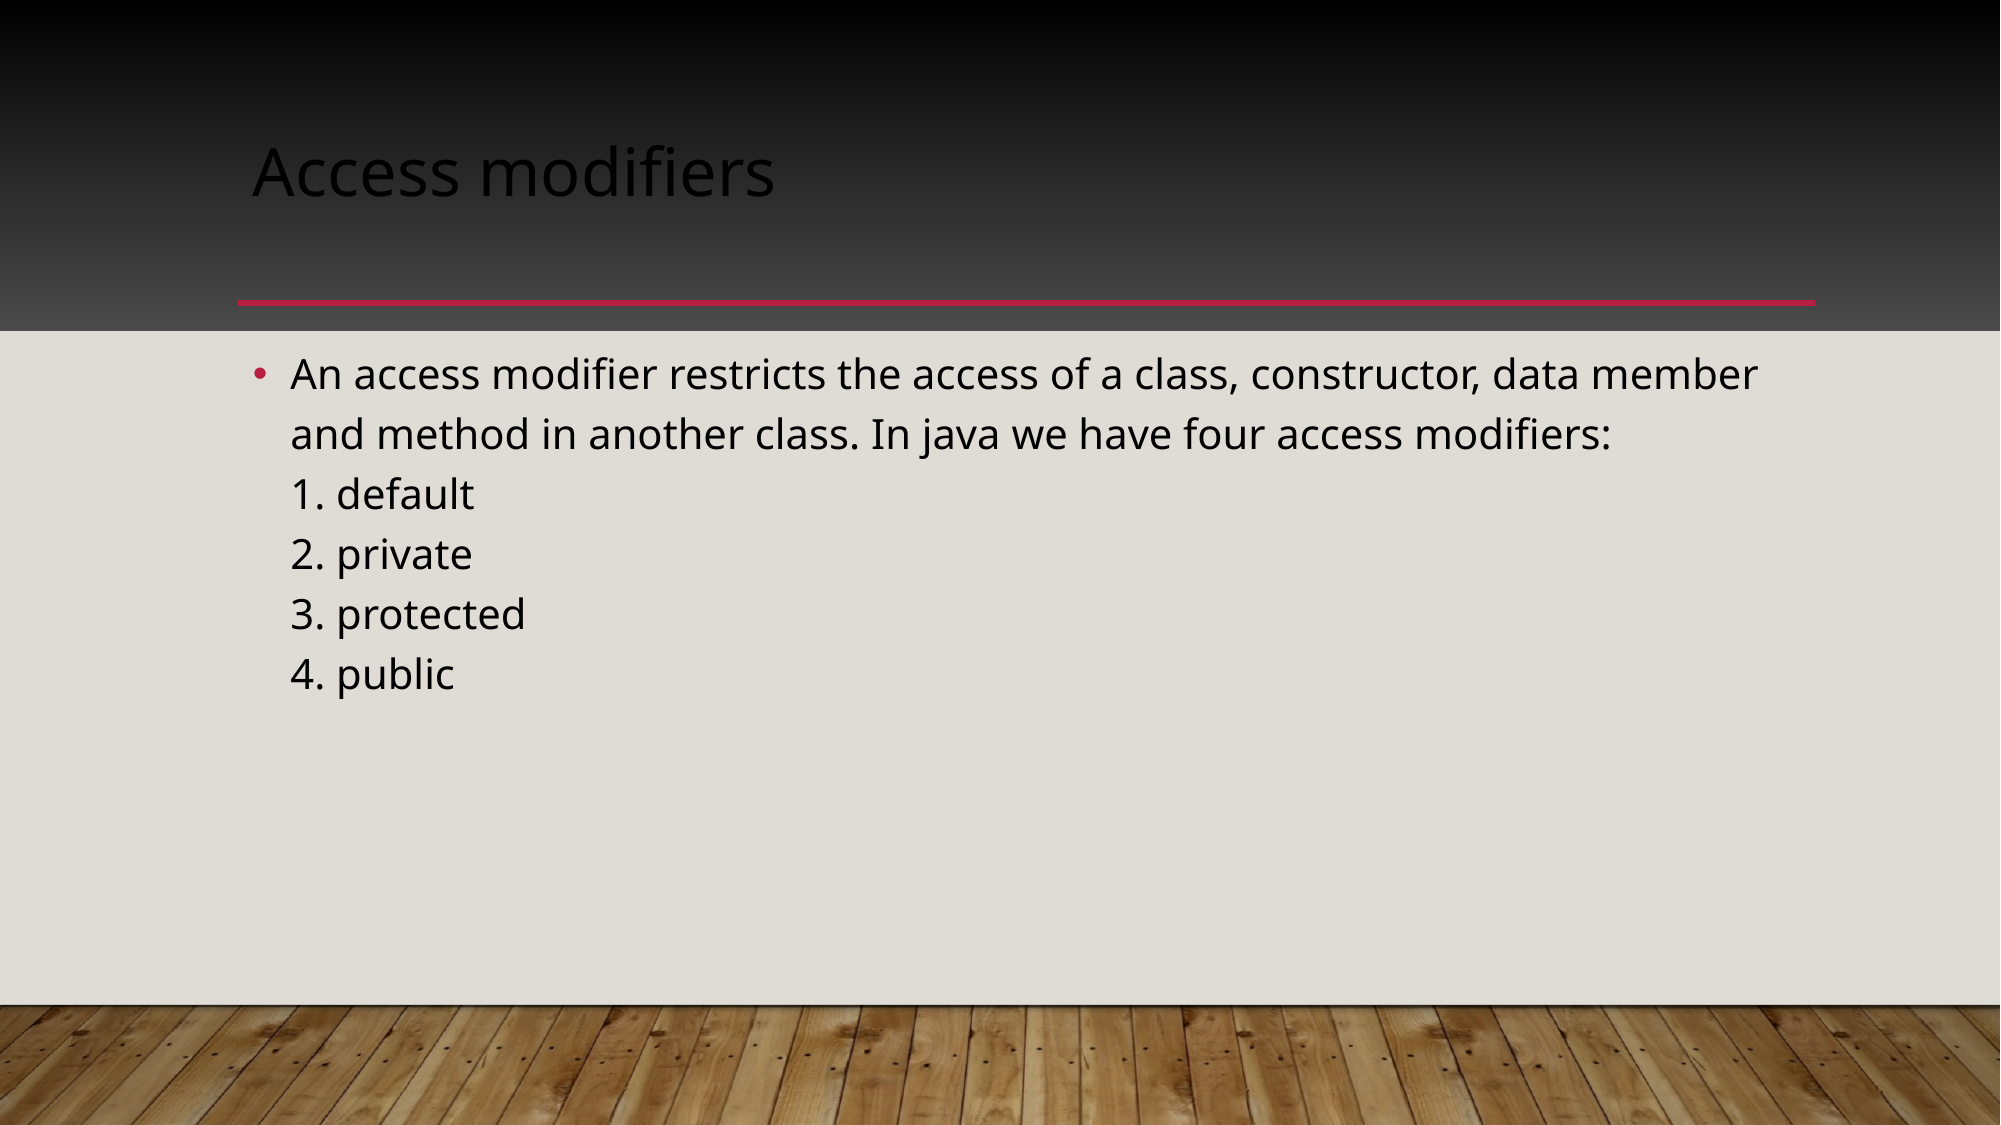

# Access modifiers
An access modifier restricts the access of a class, constructor, data member and method in another class. In java we have four access modifiers:
1. default
2. private
3. protected
4. public